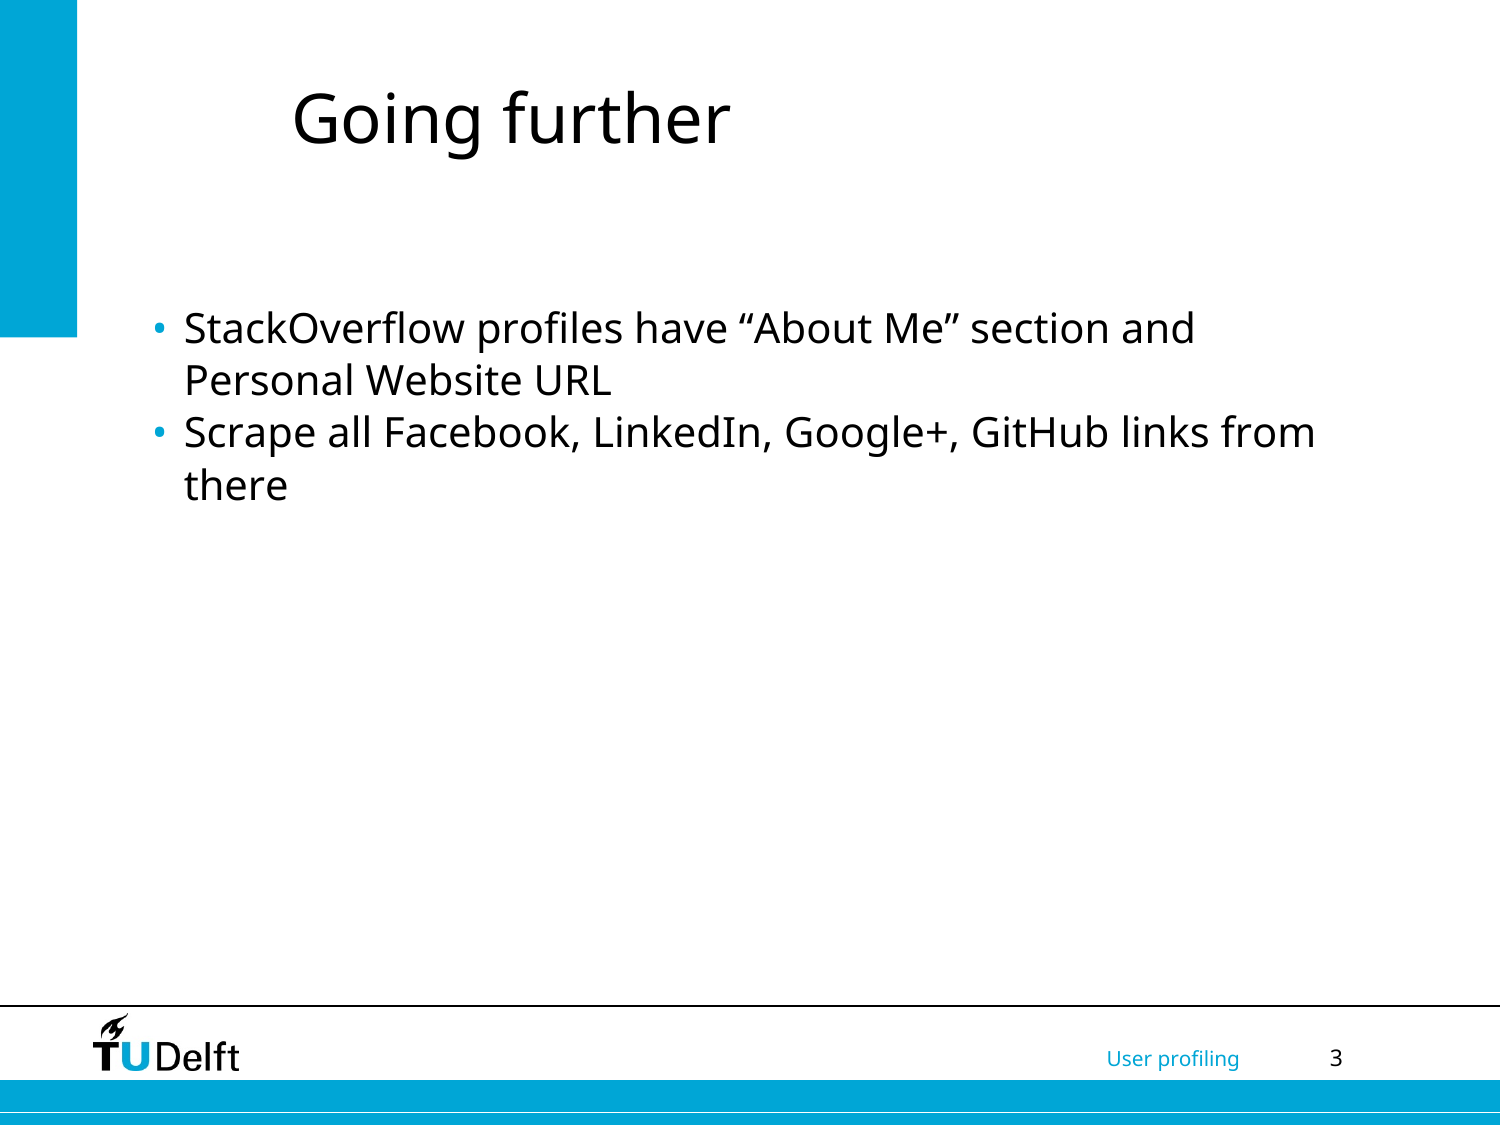

# Going further
StackOverflow profiles have “About Me” section and Personal Website URL
Scrape all Facebook, LinkedIn, Google+, GitHub links from there